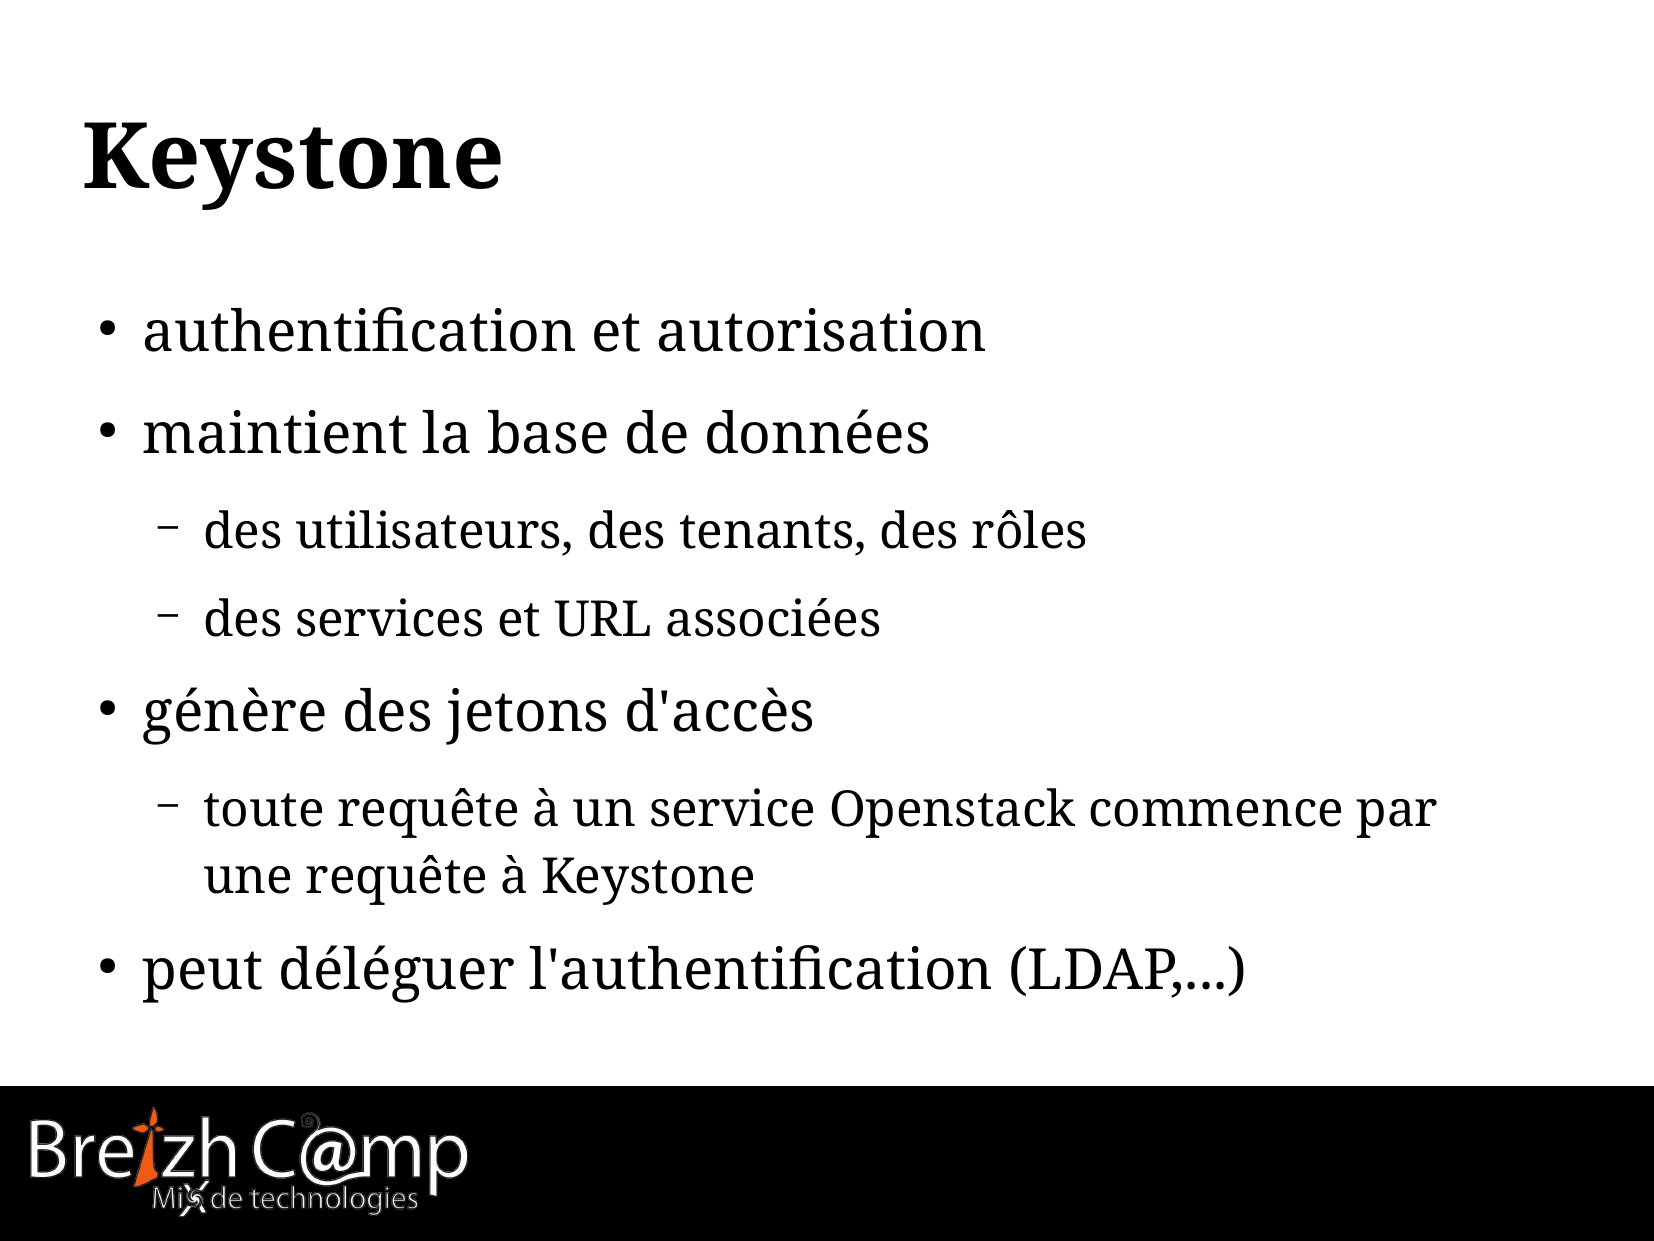

# Keystone
authentification et autorisation
maintient la base de données
des utilisateurs, des tenants, des rôles
des services et URL associées
génère des jetons d'accès
toute requête à un service Openstack commence par une requête à Keystone
peut déléguer l'authentification (LDAP,...)
30